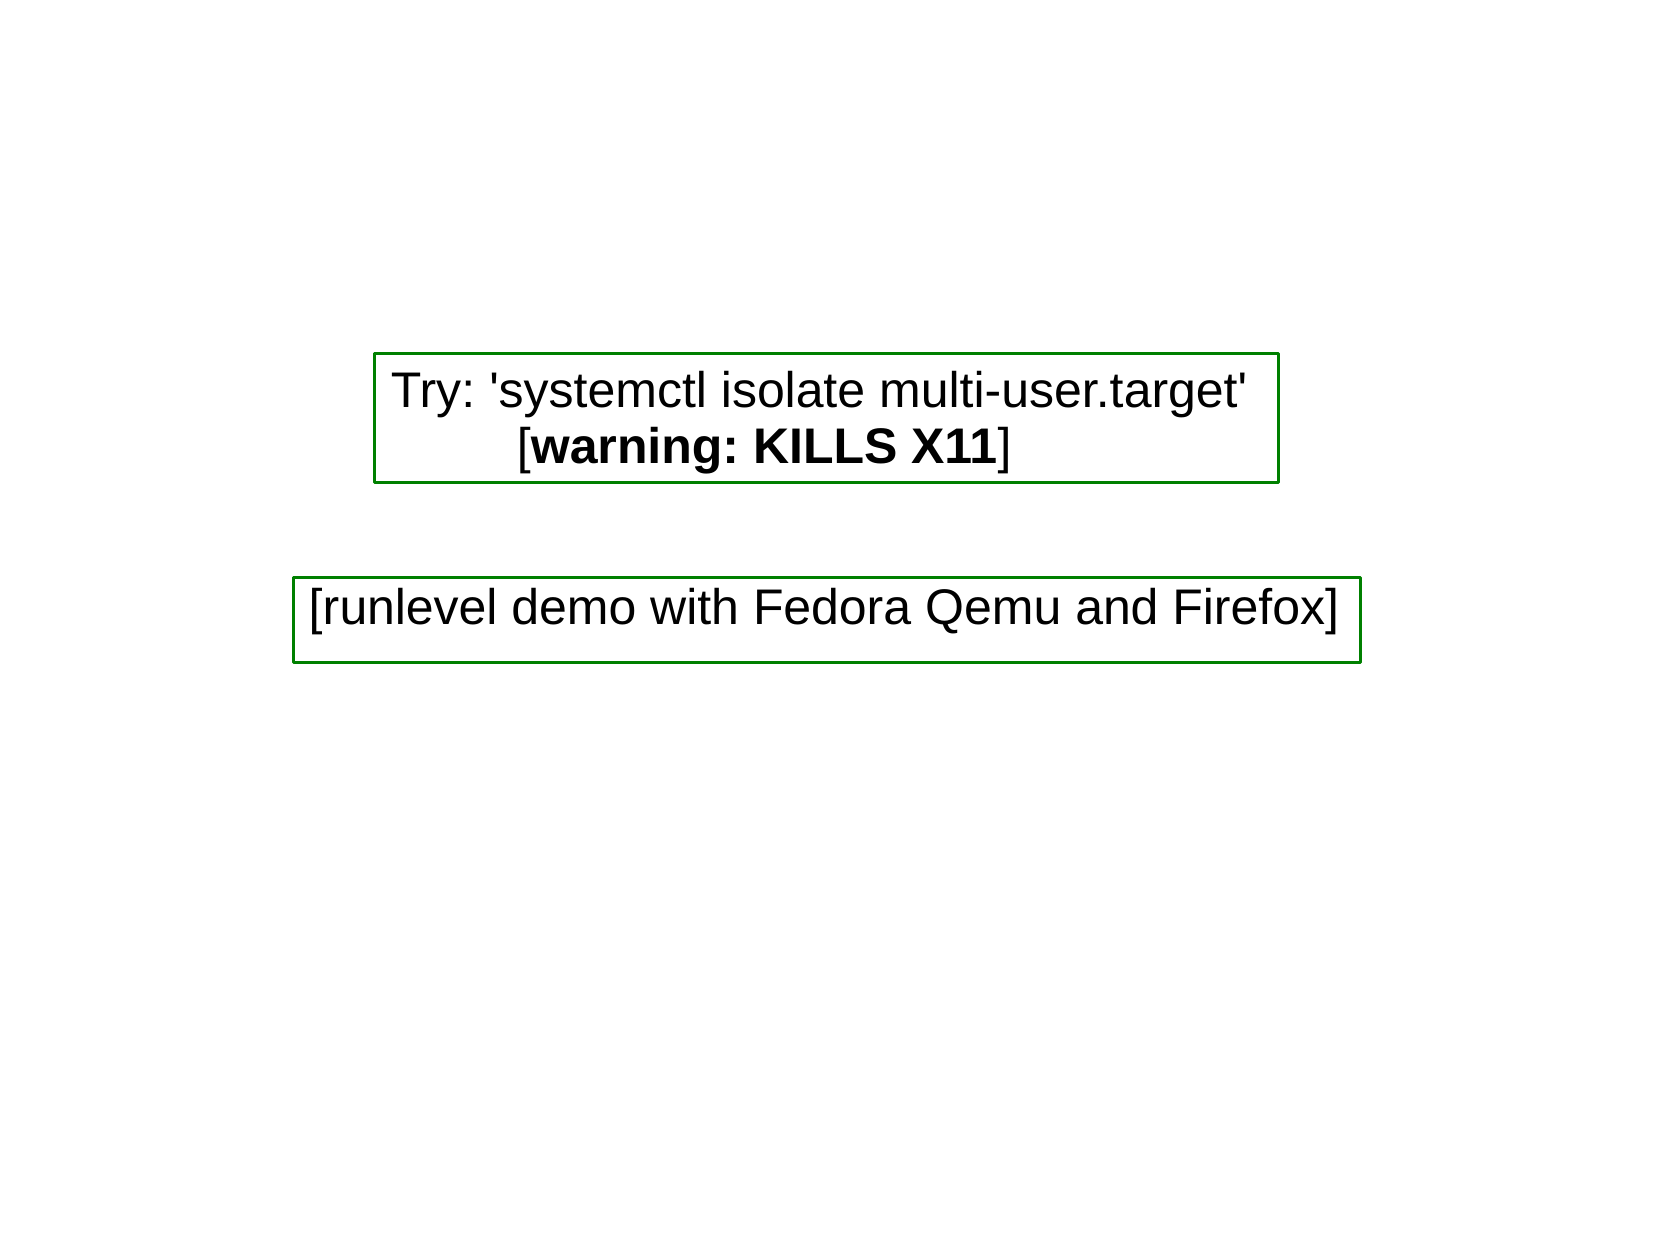

Try: 'systemctl isolate multi-user.target'
 [warning: KILLS X11]
# [runlevel demo with Fedora Qemu and Firefox]